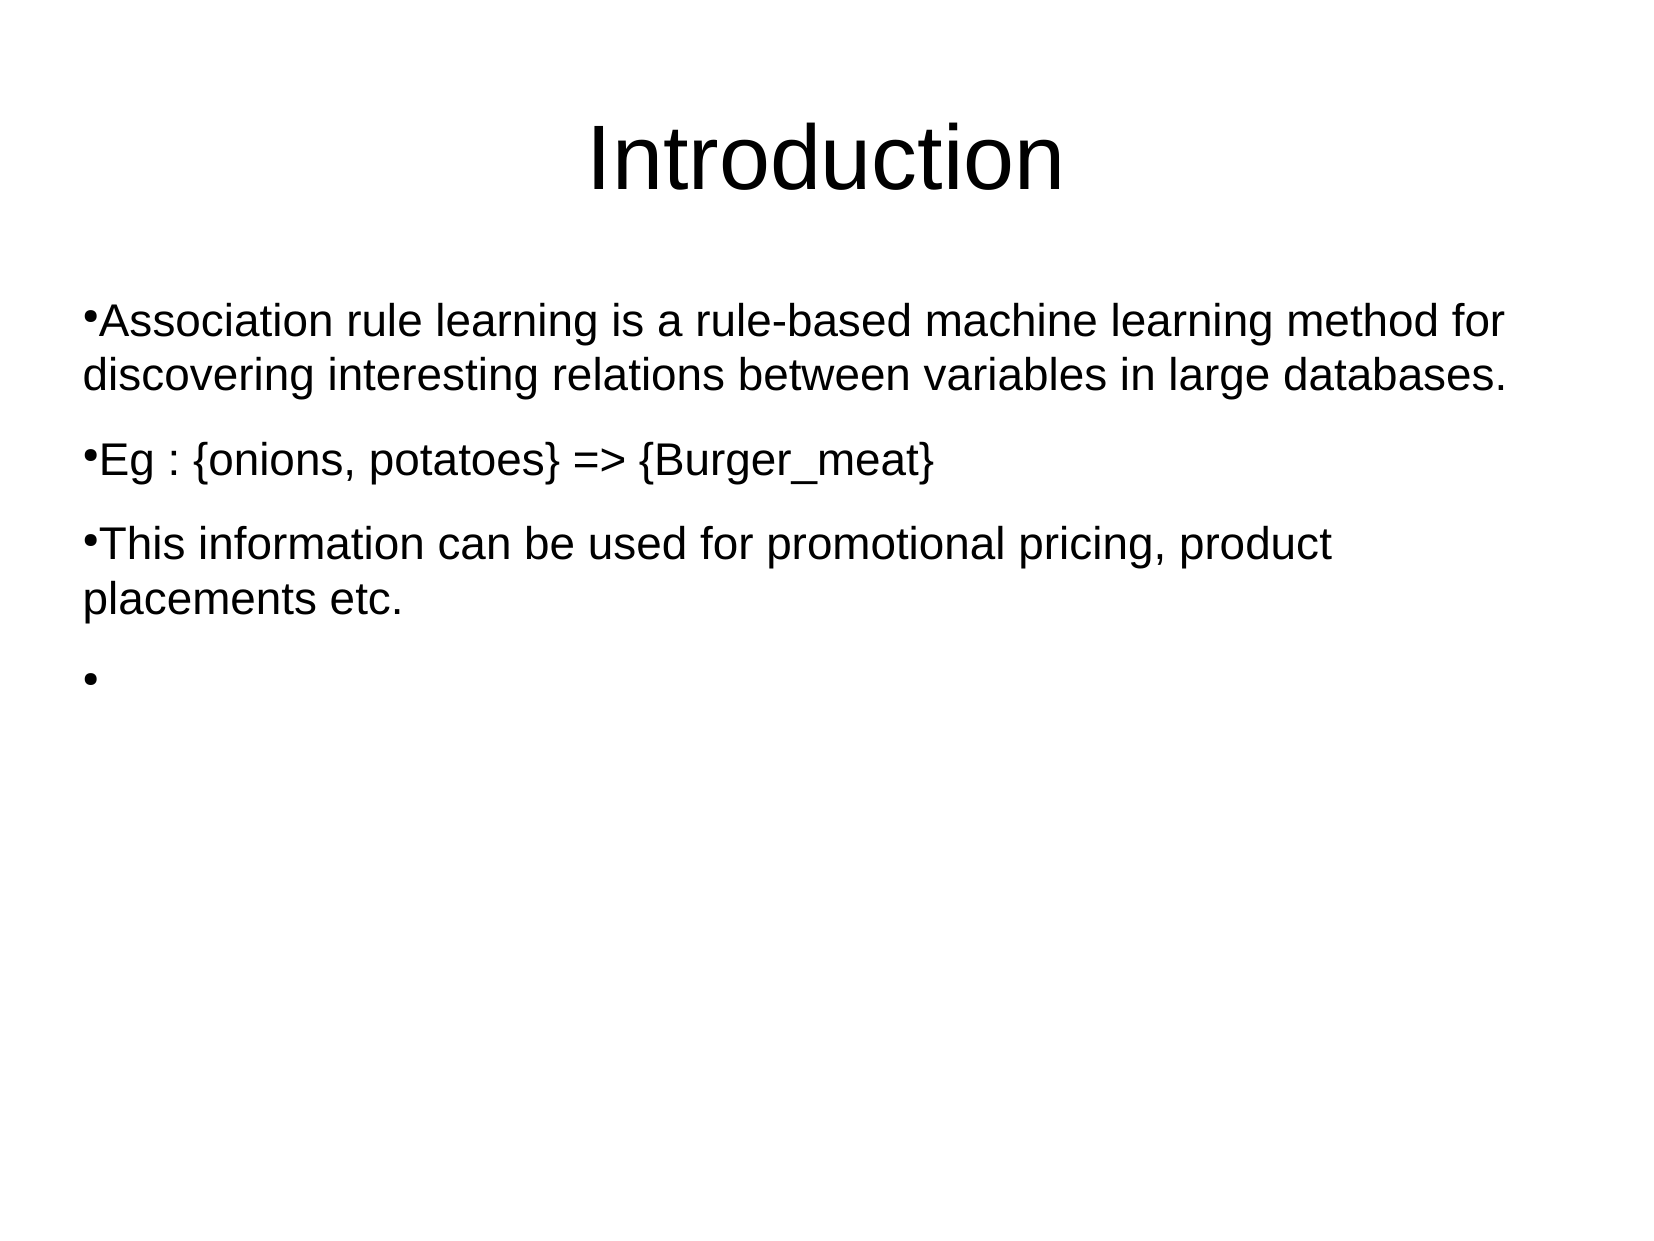

# Introduction
Association rule learning is a rule-based machine learning method for discovering interesting relations between variables in large databases.
Eg : {onions, potatoes} => {Burger_meat}
This information can be used for promotional pricing, product placements etc.